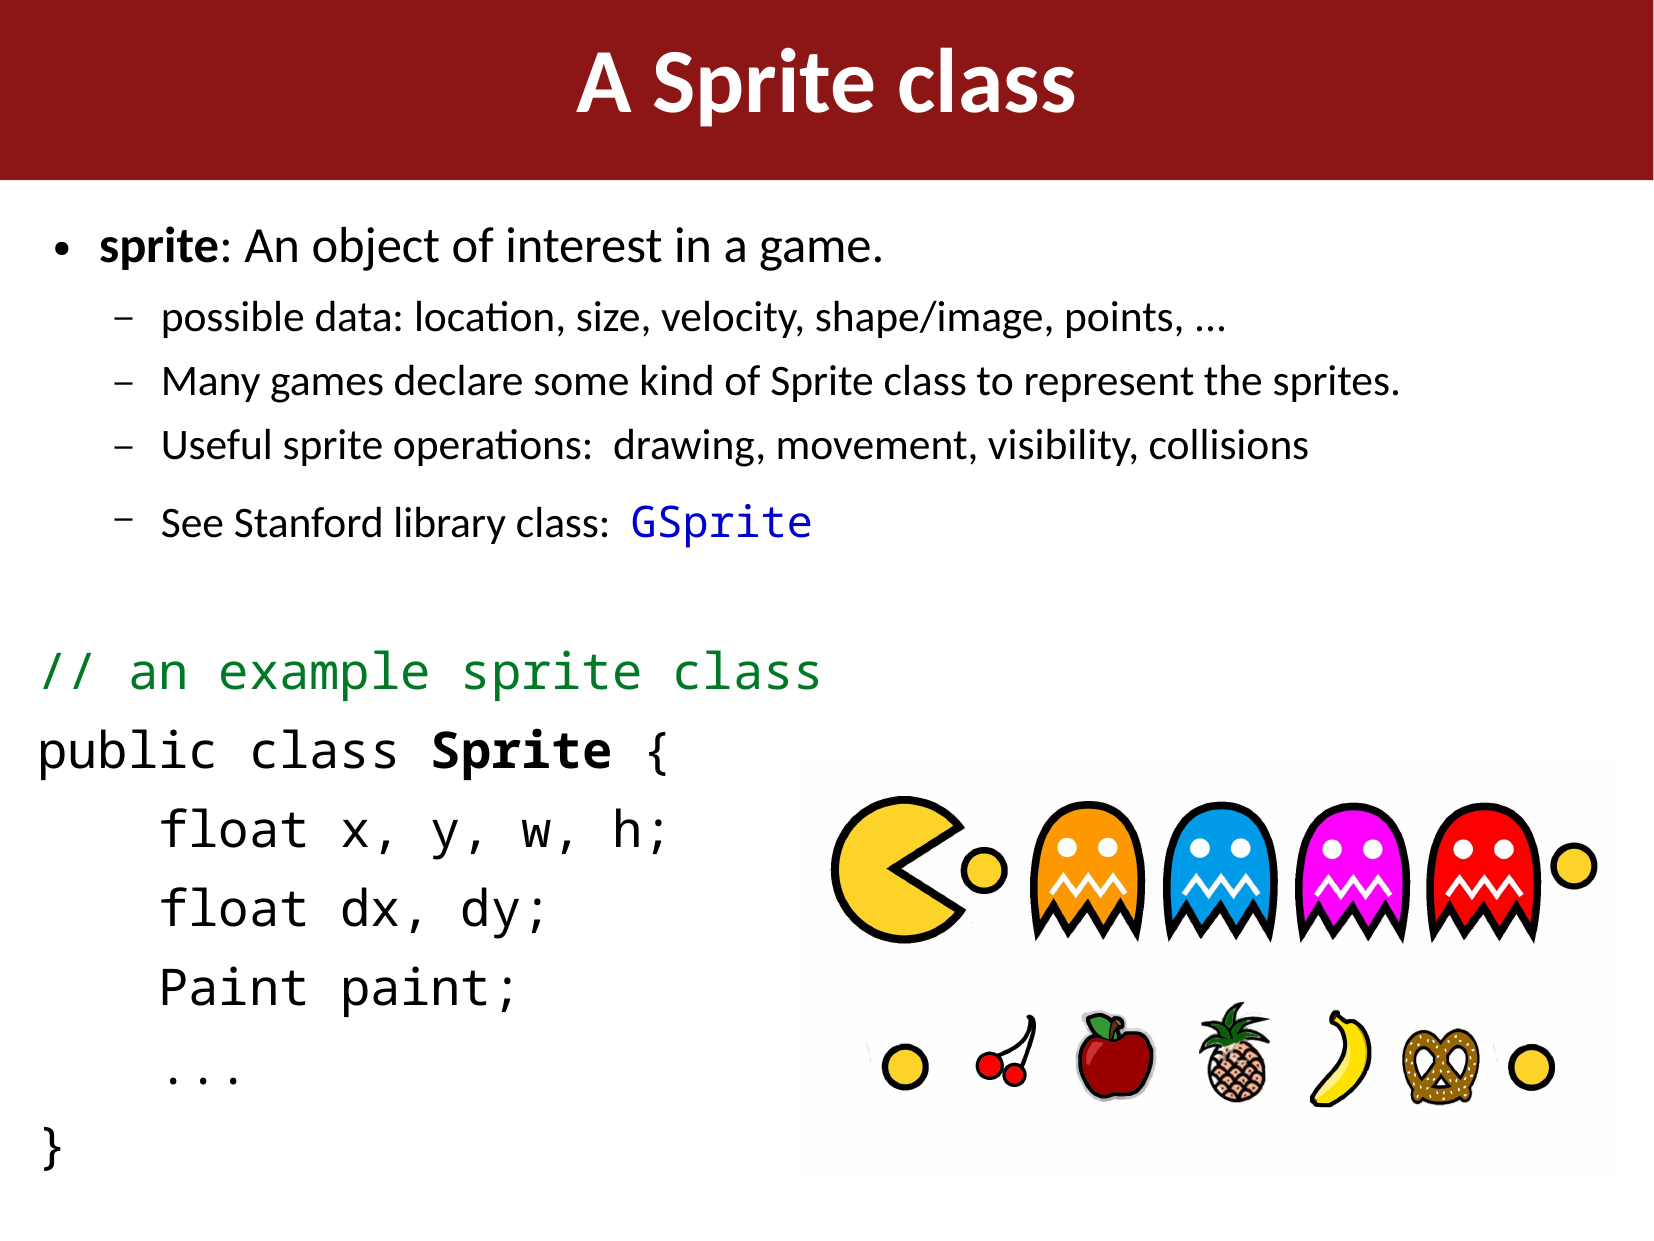

# A Sprite class
sprite: An object of interest in a game.
possible data: location, size, velocity, shape/image, points, ...
Many games declare some kind of Sprite class to represent the sprites.
Useful sprite operations: drawing, movement, visibility, collisions
See Stanford library class: GSprite
// an example sprite class
public class Sprite {
 float x, y, w, h;
 float dx, dy;
 Paint paint;
 ...
}